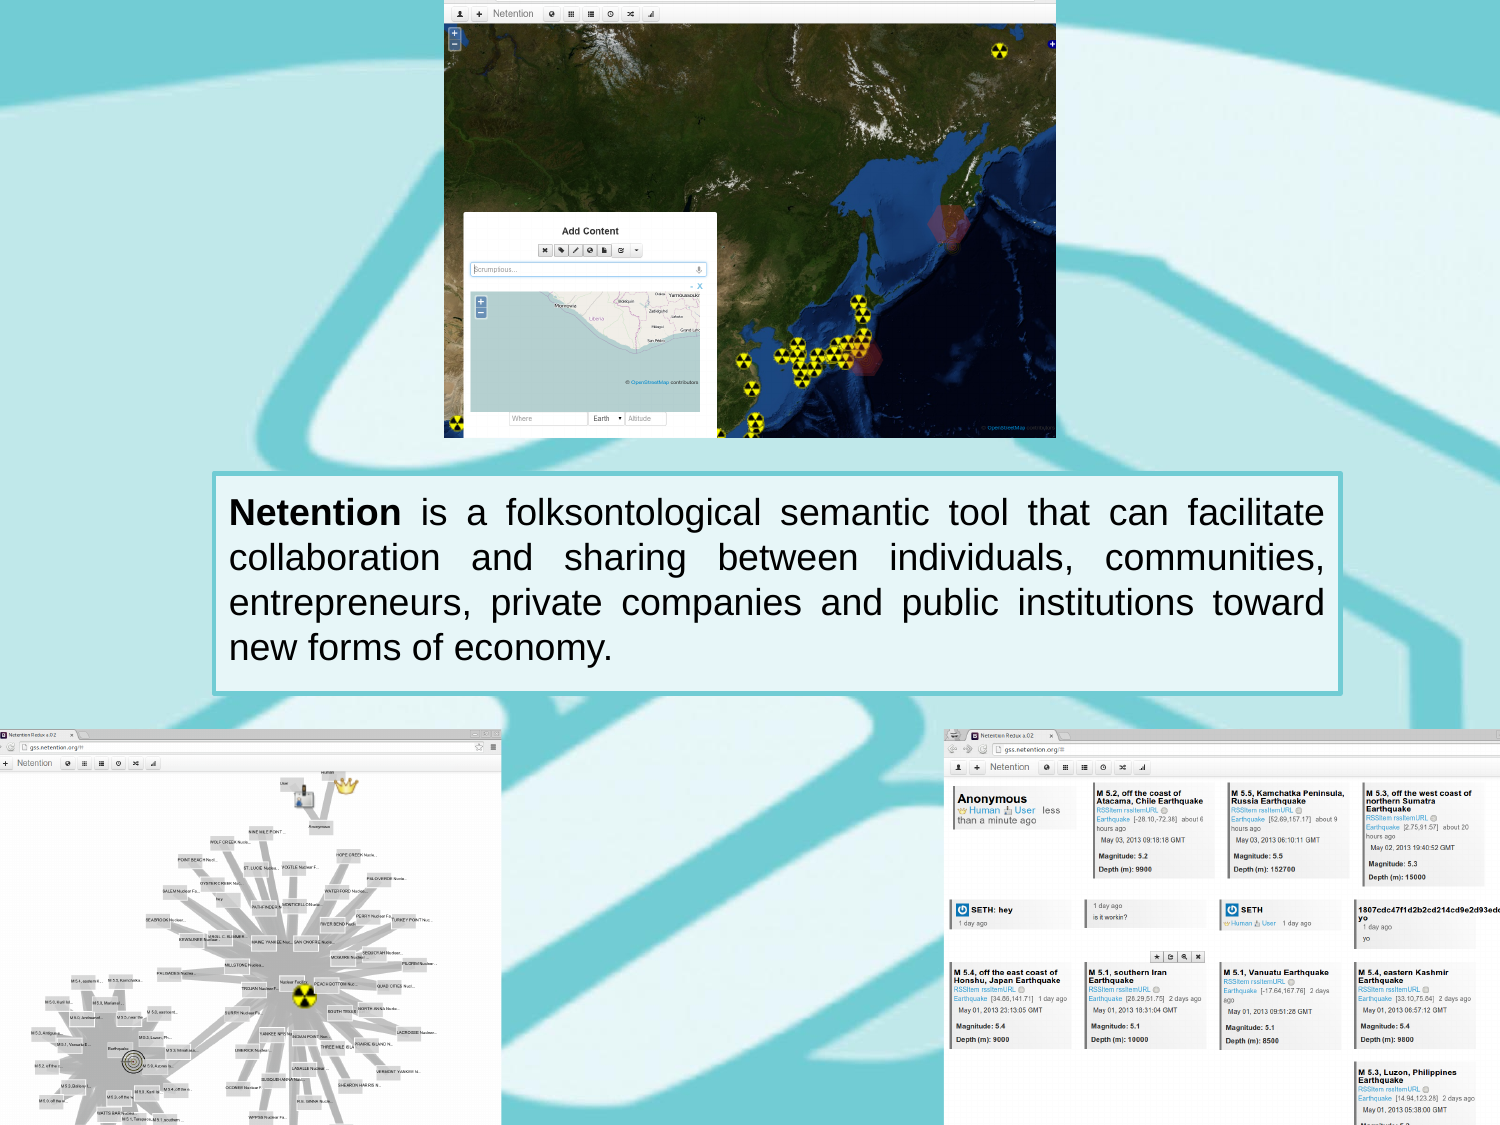

Netention is a folksontological semantic tool that can facilitate collaboration and sharing between individuals, communities, entrepreneurs, private companies and public institutions toward new forms of economy.